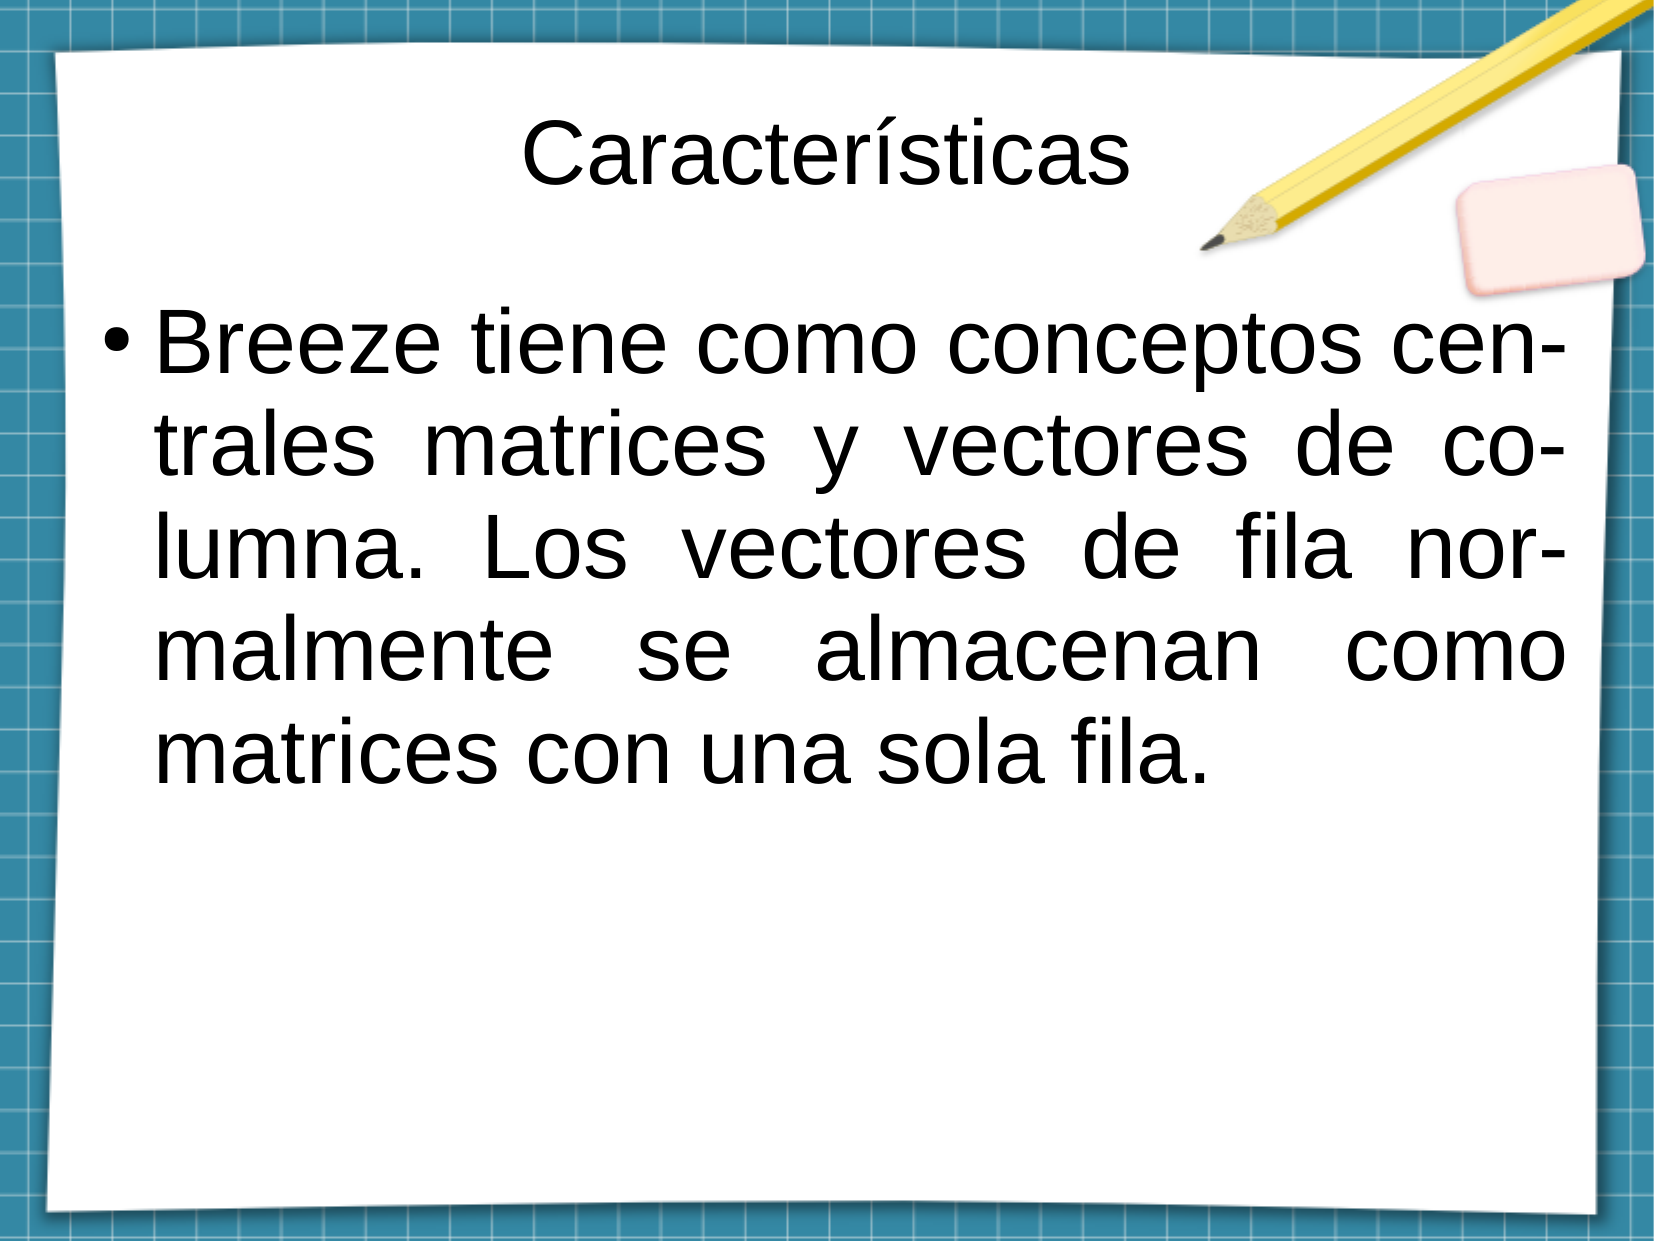

# Características
Breeze tiene como conceptos cen-trales matrices y vectores de co-lumna. Los vectores de fila nor-malmente se almacenan como matrices con una sola fila.